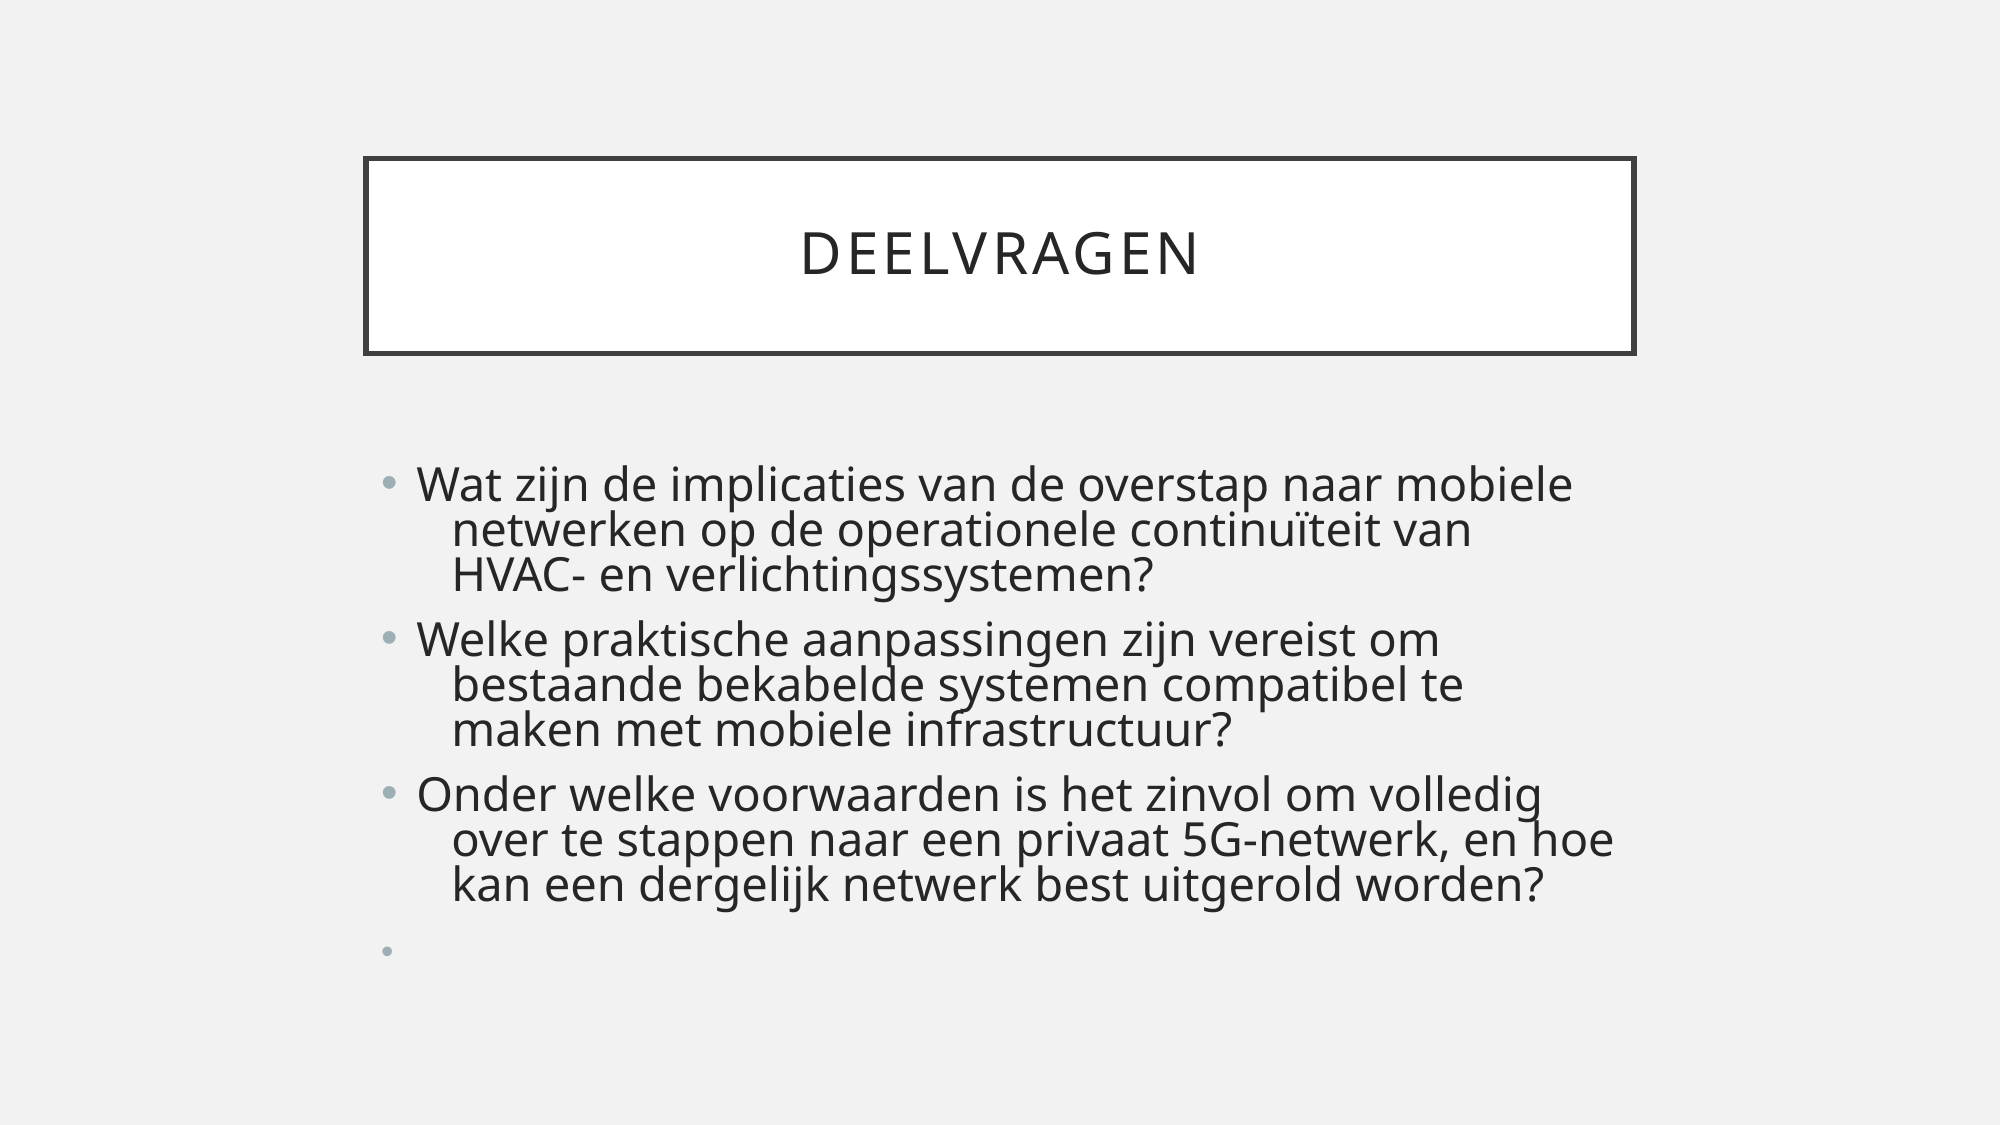

# Deelvragen
Wat zijn de implicaties van de overstap naar mobiele netwerken op de operationele continuïteit van HVAC- en verlichtingssystemen?
Welke praktische aanpassingen zijn vereist om bestaande bekabelde systemen compatibel te maken met mobiele infrastructuur?
Onder welke voorwaarden is het zinvol om volledig over te stappen naar een privaat 5G-netwerk, en hoe kan een dergelijk netwerk best uitgerold worden?